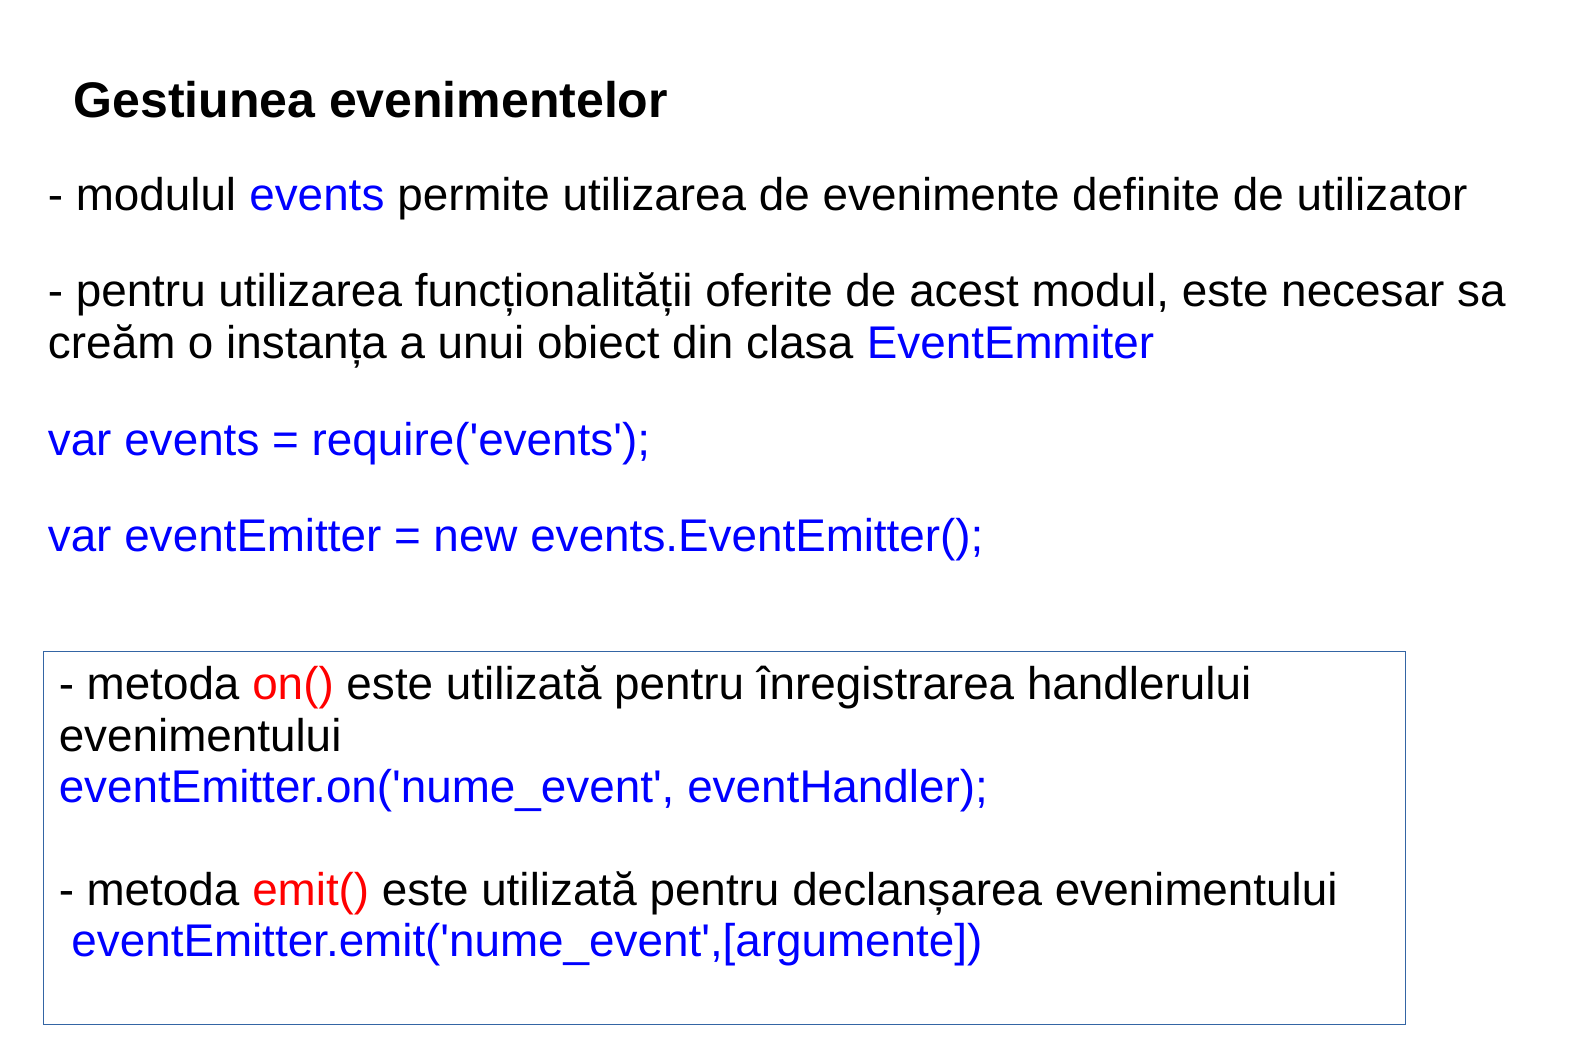

Gestiunea evenimentelor
- modulul events permite utilizarea de evenimente definite de utilizator
- pentru utilizarea funcționalității oferite de acest modul, este necesar sa creăm o instanța a unui obiect din clasa EventEmmiter
var events = require('events');
var eventEmitter = new events.EventEmitter();
- metoda on() este utilizată pentru înregistrarea handlerului evenimentului
eventEmitter.on('nume_event', eventHandler);
- metoda emit() este utilizată pentru declanșarea evenimentului
 eventEmitter.emit('nume_event',[argumente])